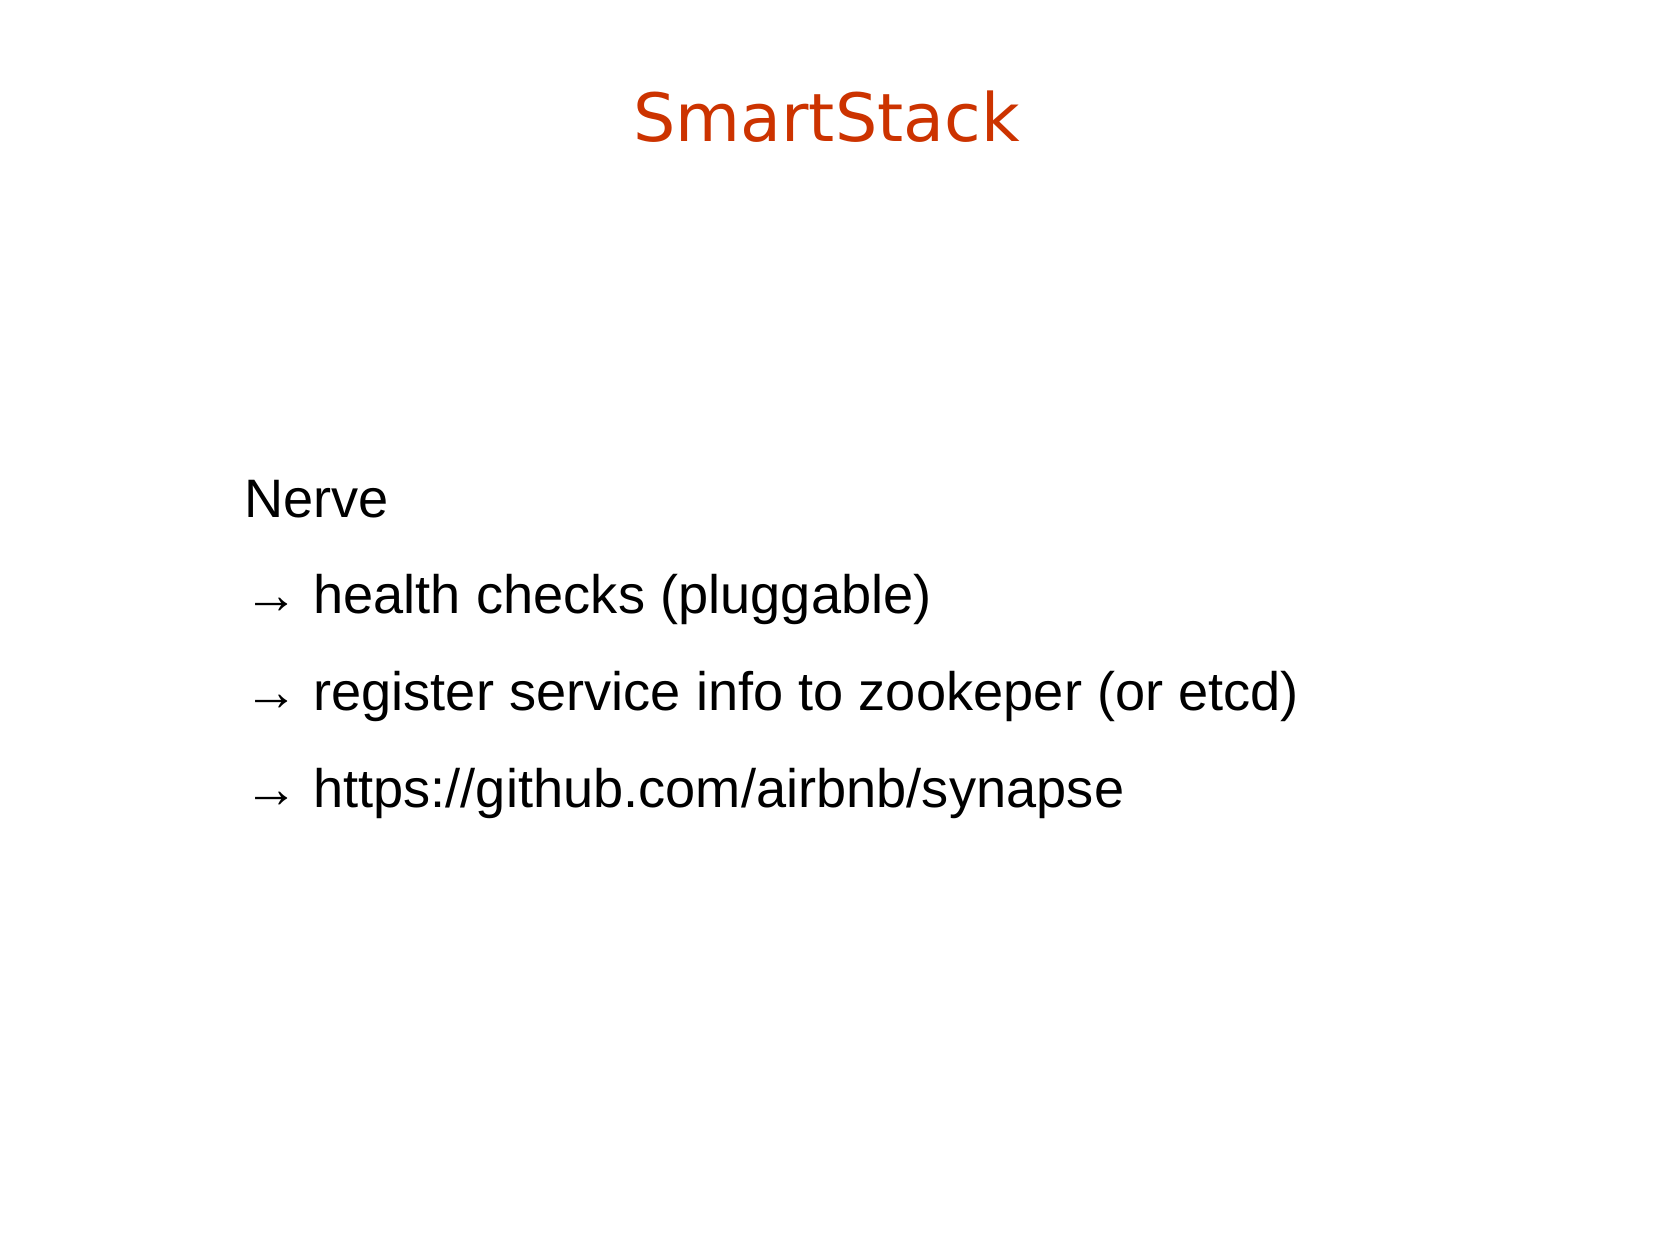

SmartStack
Nerve
→ health checks (pluggable)
→ register service info to zookeper (or etcd)
→ https://github.com/airbnb/synapse